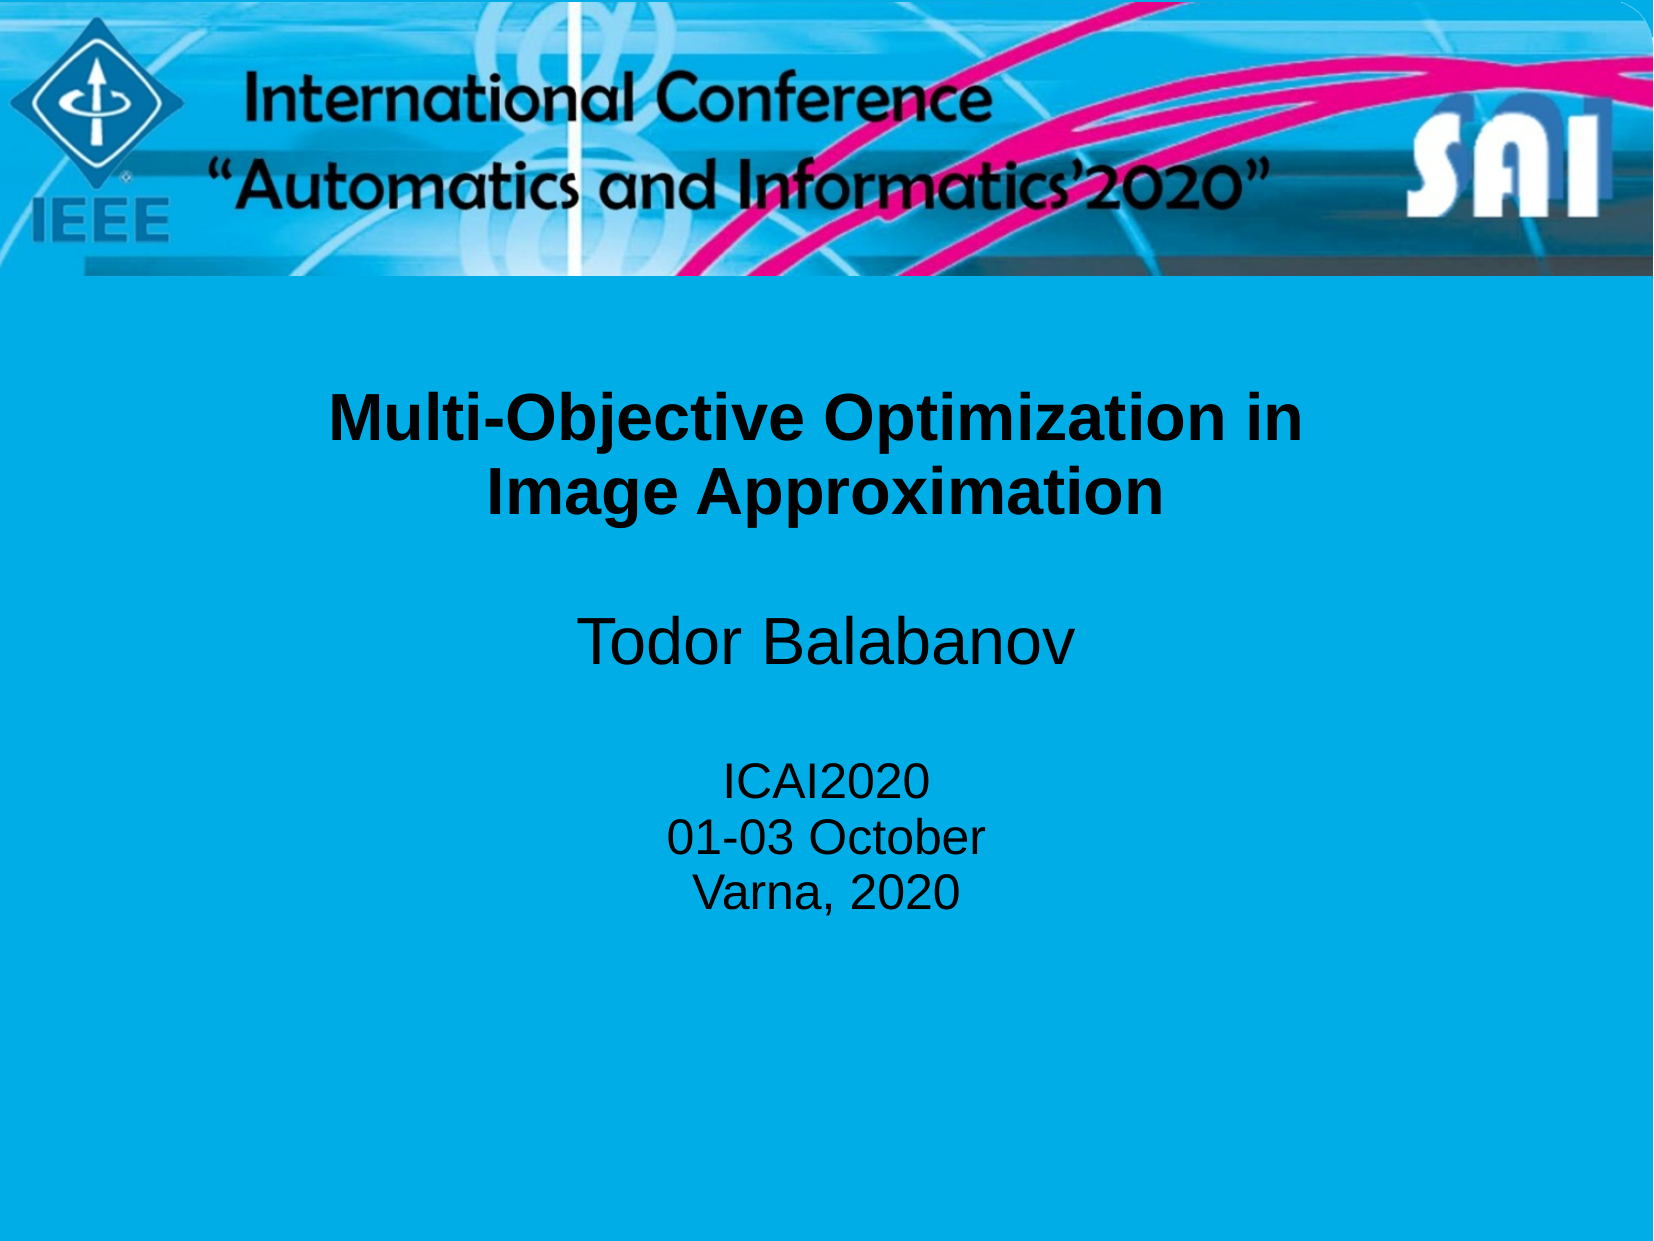

#
Multi-Objective Optimization in
Image Approximation
Todor Balabanov
ICAI2020
01-03 October
Varna, 2020